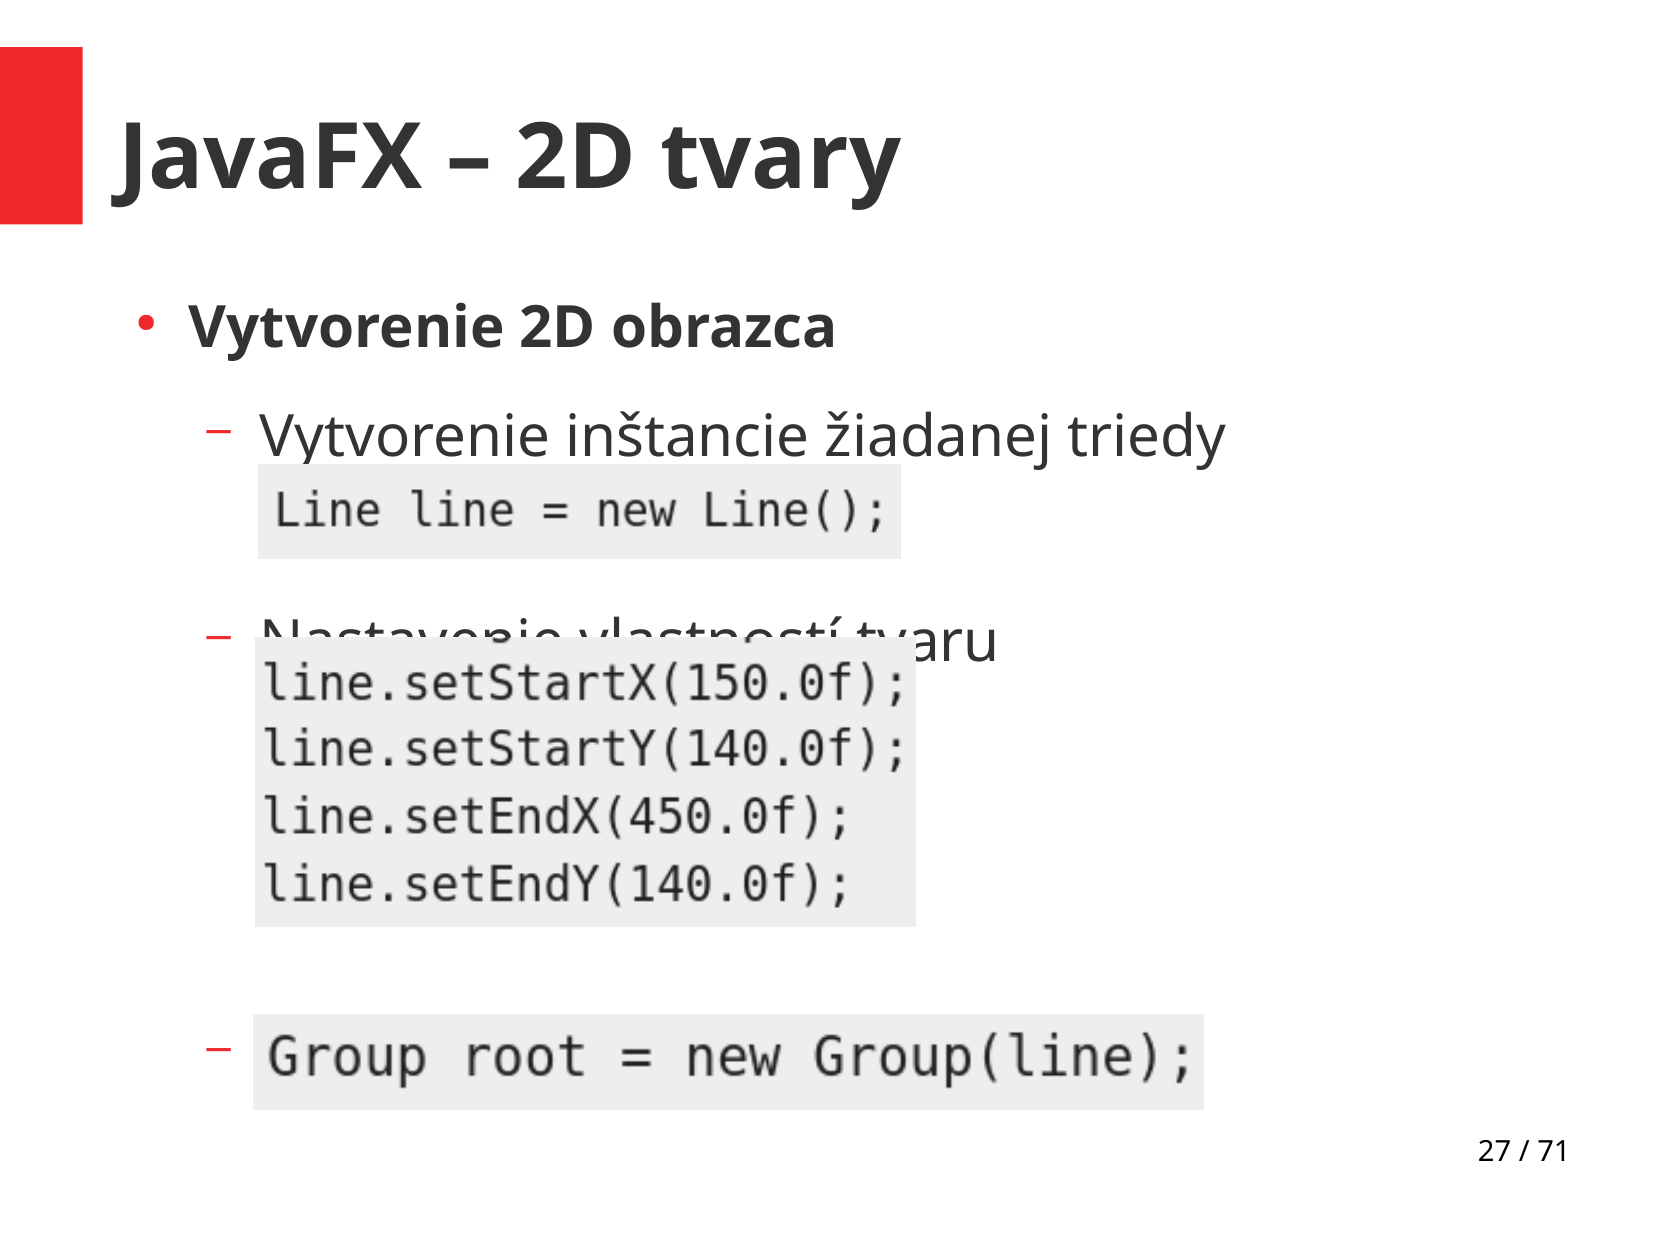

# JavaFX – 2D tvary
Vytvorenie 2D obrazca
Vytvorenie inštancie žiadanej triedy
Nastavenie vlastností tvaru
Pridanie tvaru do group
27